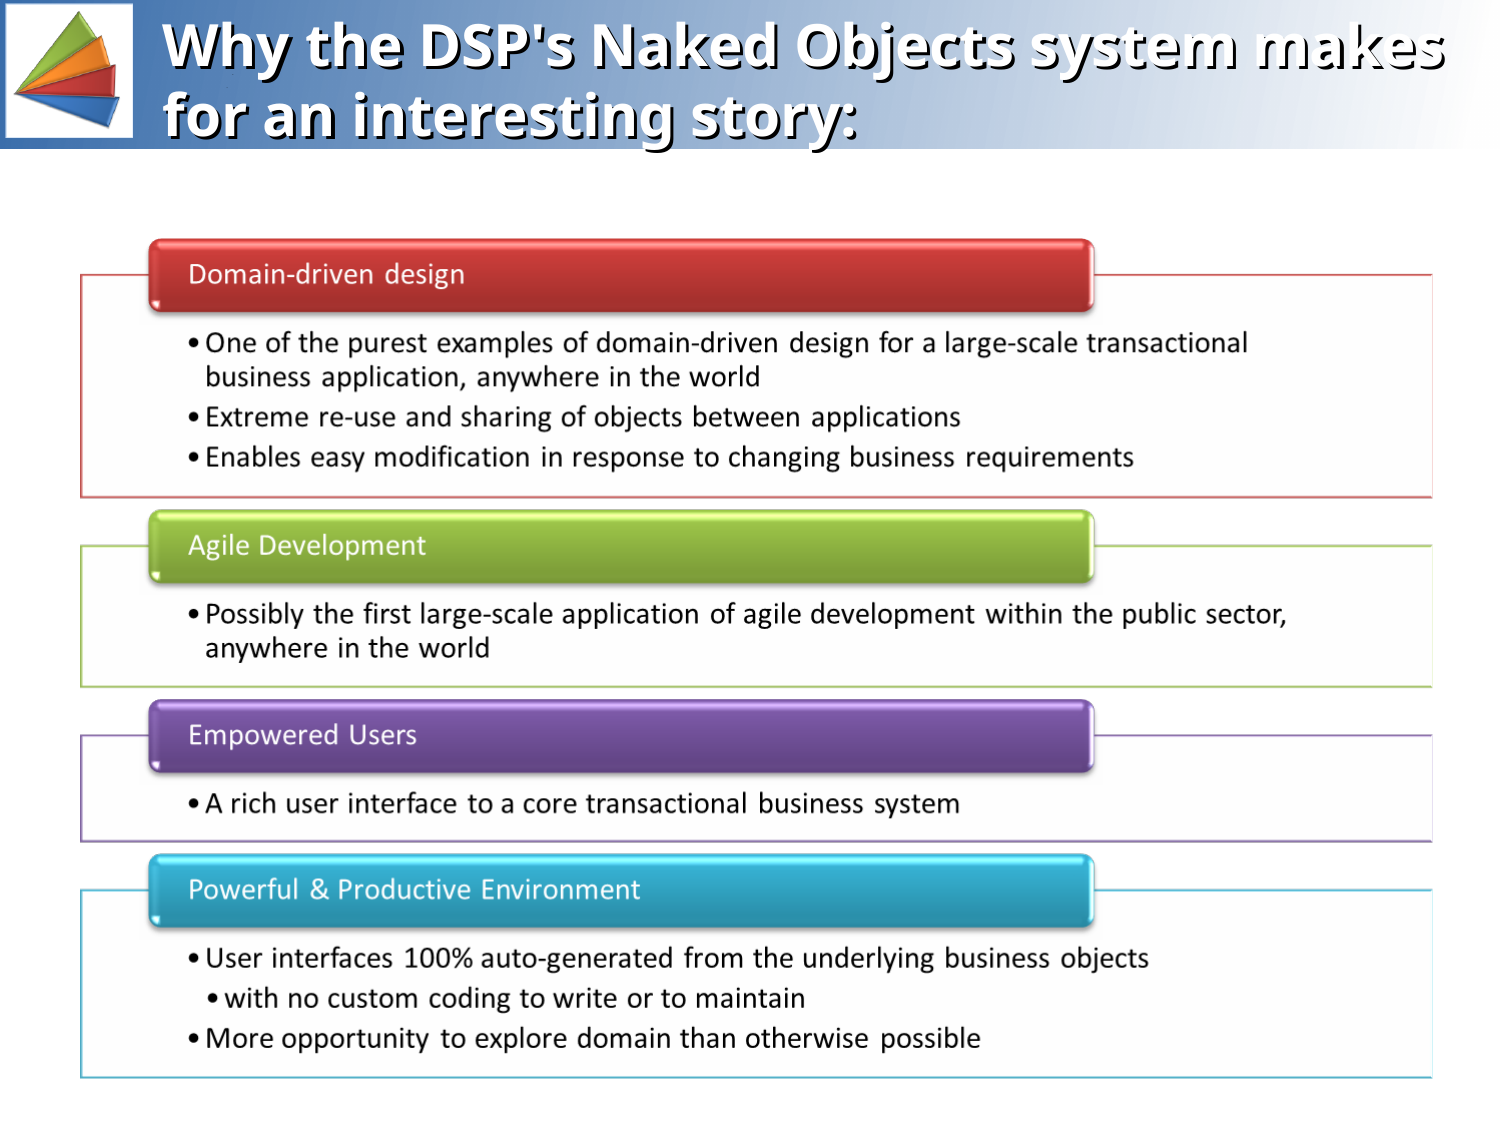

# Why the DSP's Naked Objects system makes for an interesting story: